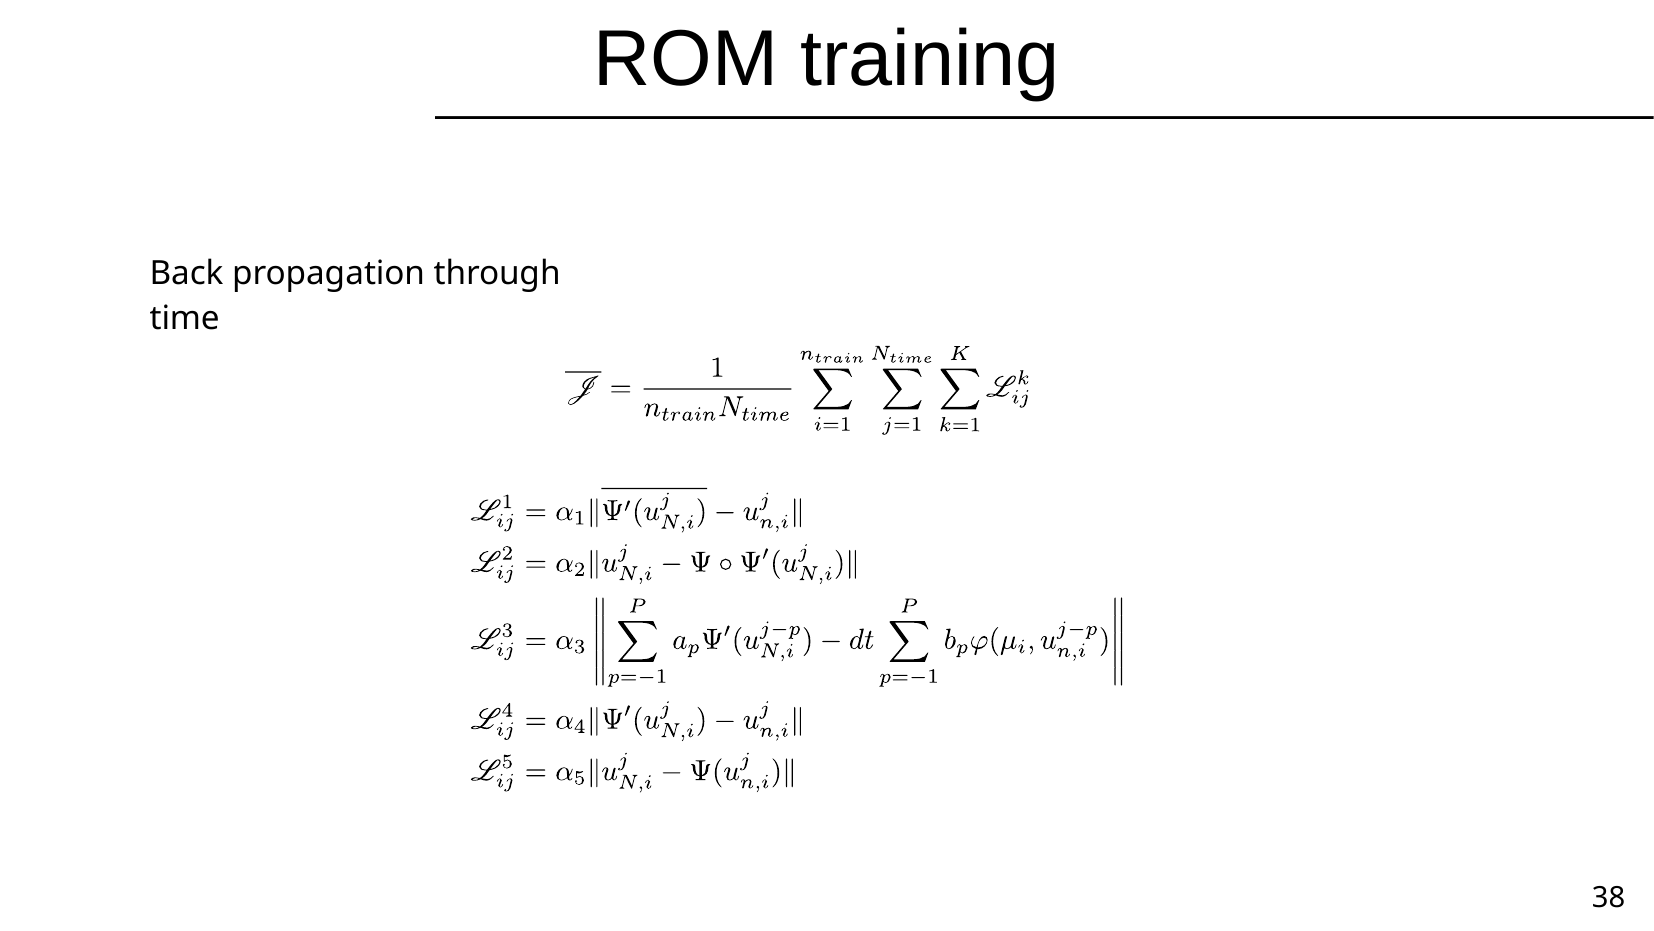

# ROM training
Back propagation through time